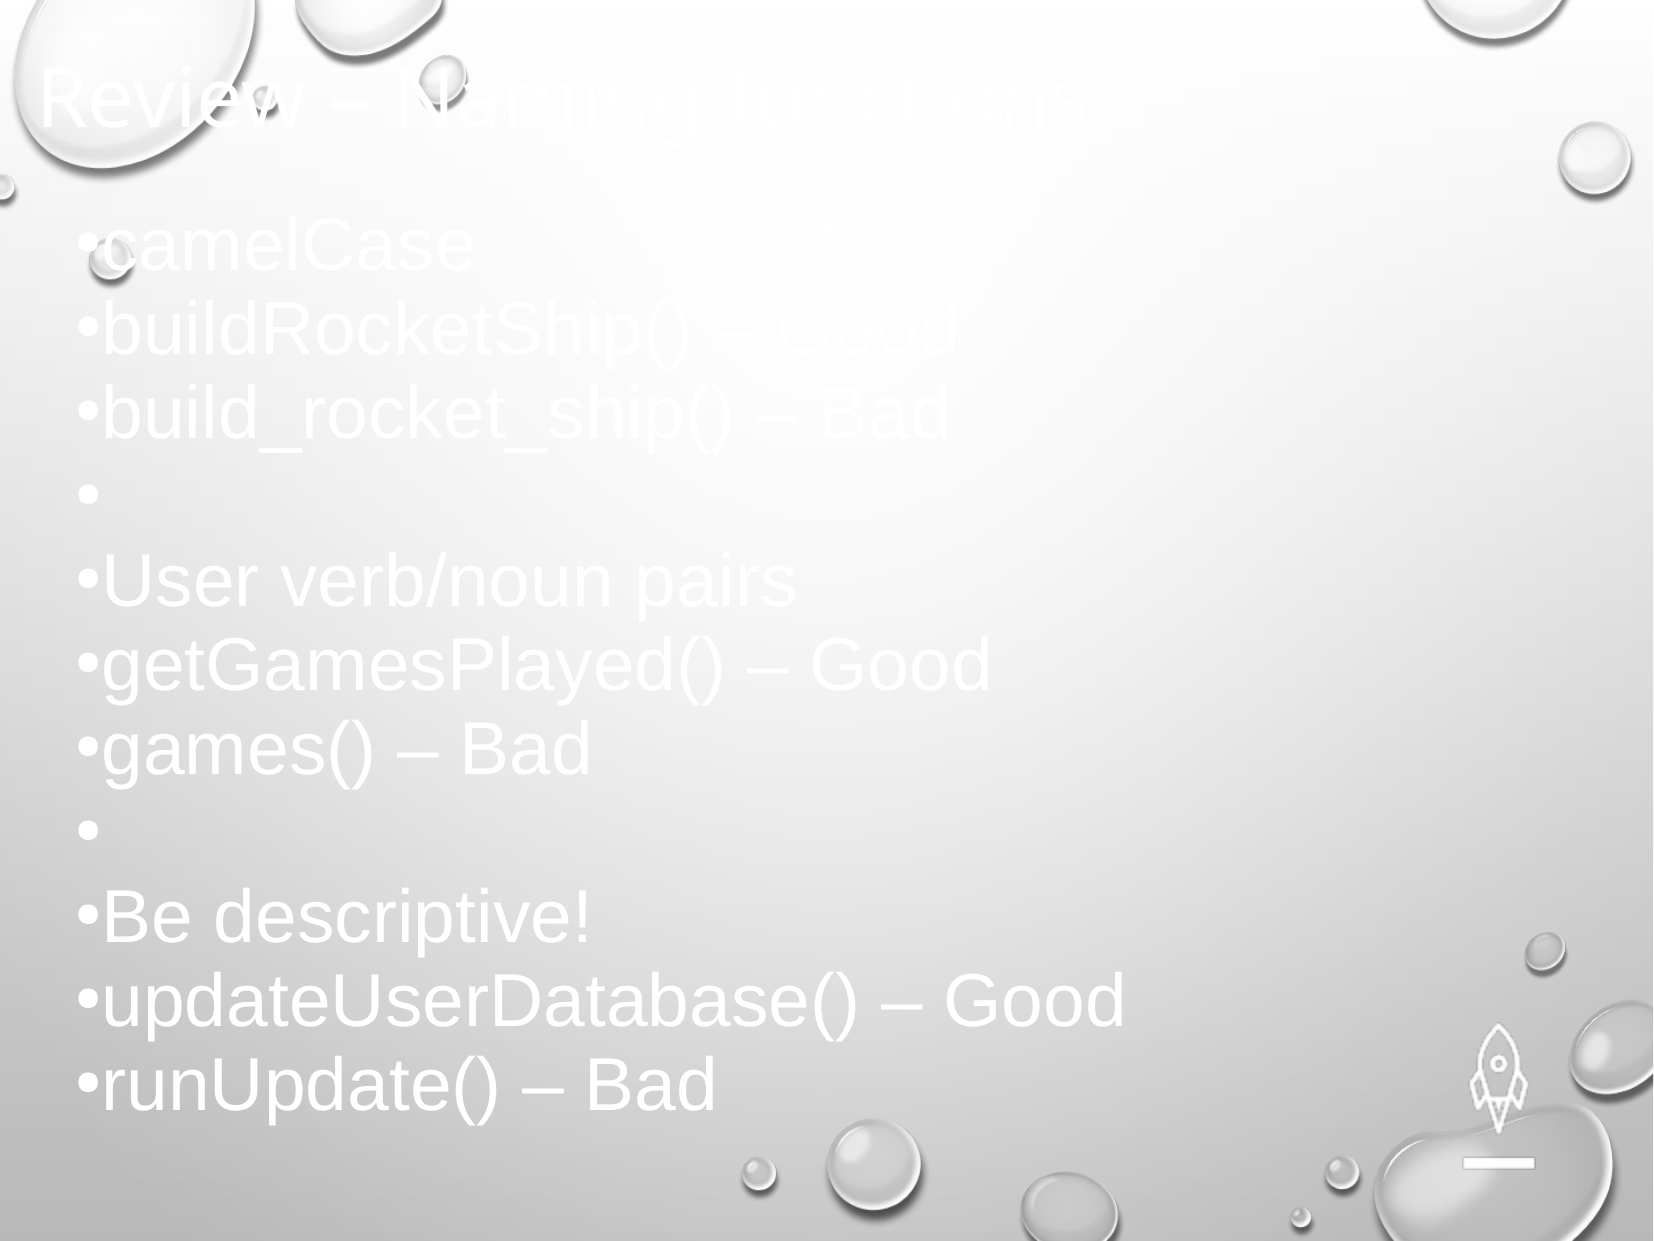

Review – Naming functions
camelCase
buildRocketShip() – Good
build_rocket_ship() – Bad
User verb/noun pairs
getGamesPlayed() – Good
games() – Bad
Be descriptive!
updateUserDatabase() – Good
runUpdate() – Bad